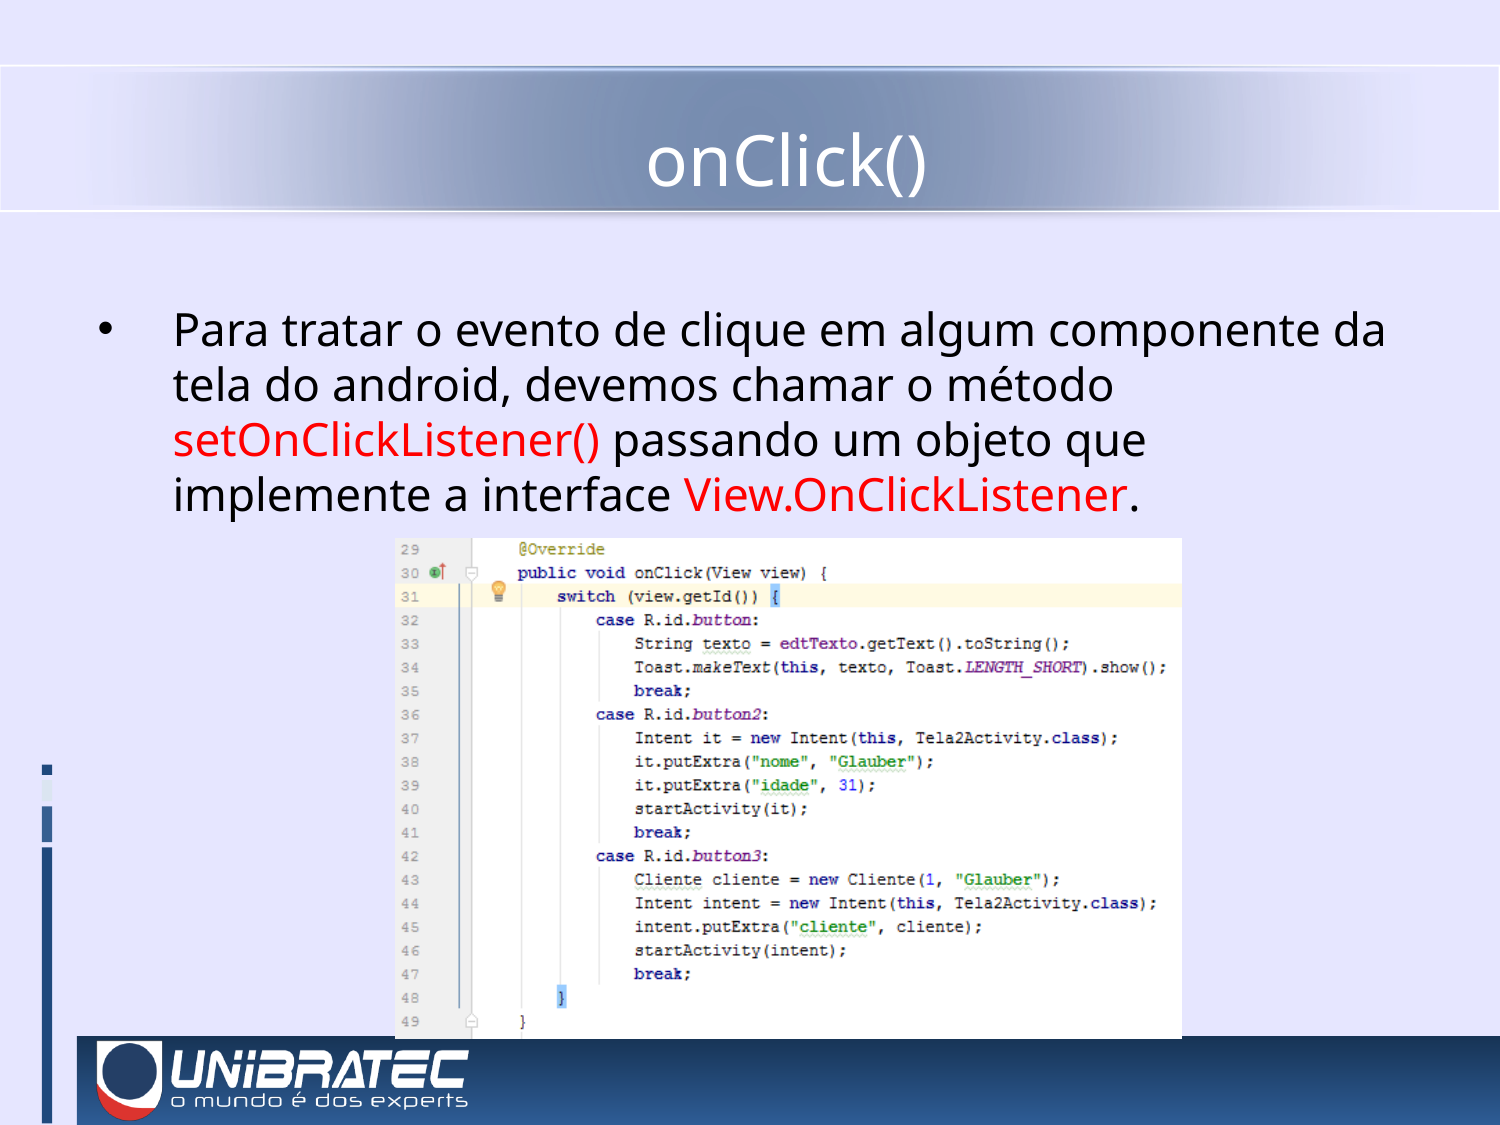

# onClick()
Para tratar o evento de clique em algum componente da tela do android, devemos chamar o método setOnClickListener() passando um objeto que implemente a interface View.OnClickListener.